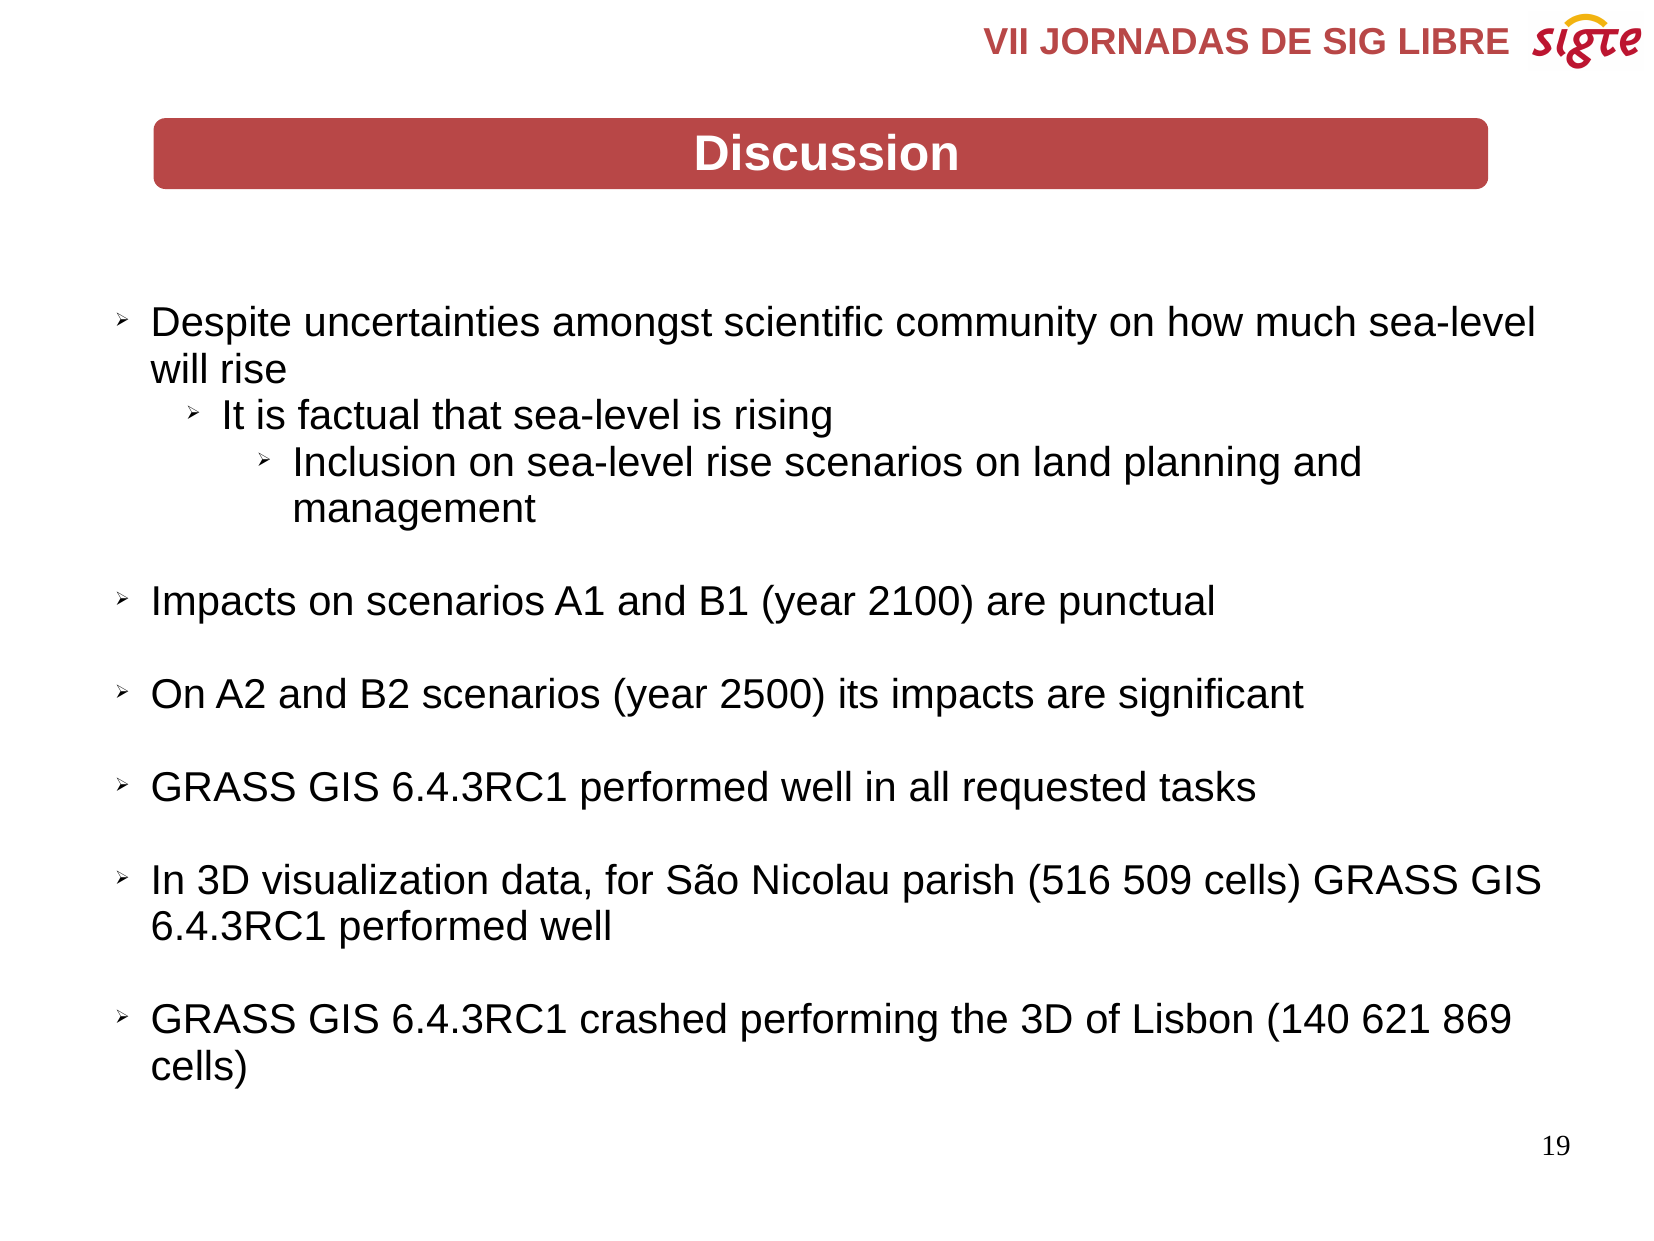

VII JORNADAS DE SIG LIBRE
# Discussion
Despite uncertainties amongst scientific community on how much sea-level will rise
It is factual that sea-level is rising
Inclusion on sea-level rise scenarios on land planning and management
Impacts on scenarios A1 and B1 (year 2100) are punctual
On A2 and B2 scenarios (year 2500) its impacts are significant
GRASS GIS 6.4.3RC1 performed well in all requested tasks
In 3D visualization data, for São Nicolau parish (516 509 cells) GRASS GIS 6.4.3RC1 performed well
GRASS GIS 6.4.3RC1 crashed performing the 3D of Lisbon (140 621 869 cells)
19